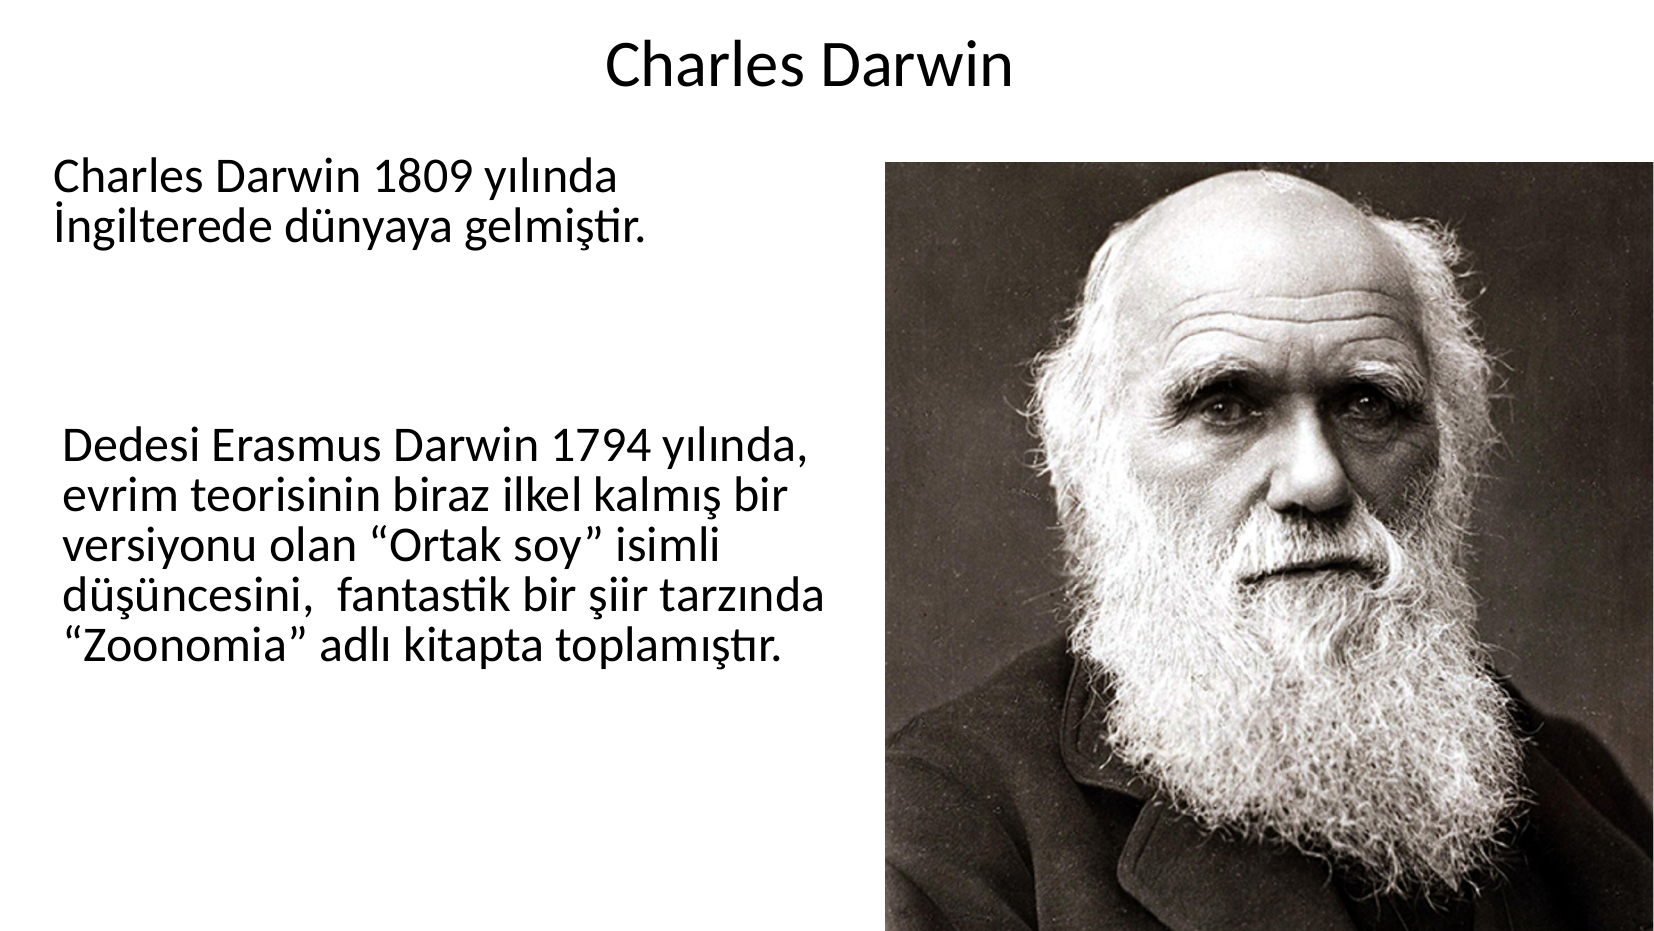

Charles Darwin
Charles Darwin 1809 yılında İngilterede dünyaya gelmiştir.
Dedesi Erasmus Darwin 1794 yılında,
evrim teorisinin biraz ilkel kalmış bir versiyonu olan “Ortak soy” isimli düşüncesini, fantastik bir şiir tarzında “Zoonomia” adlı kitapta toplamıştır.